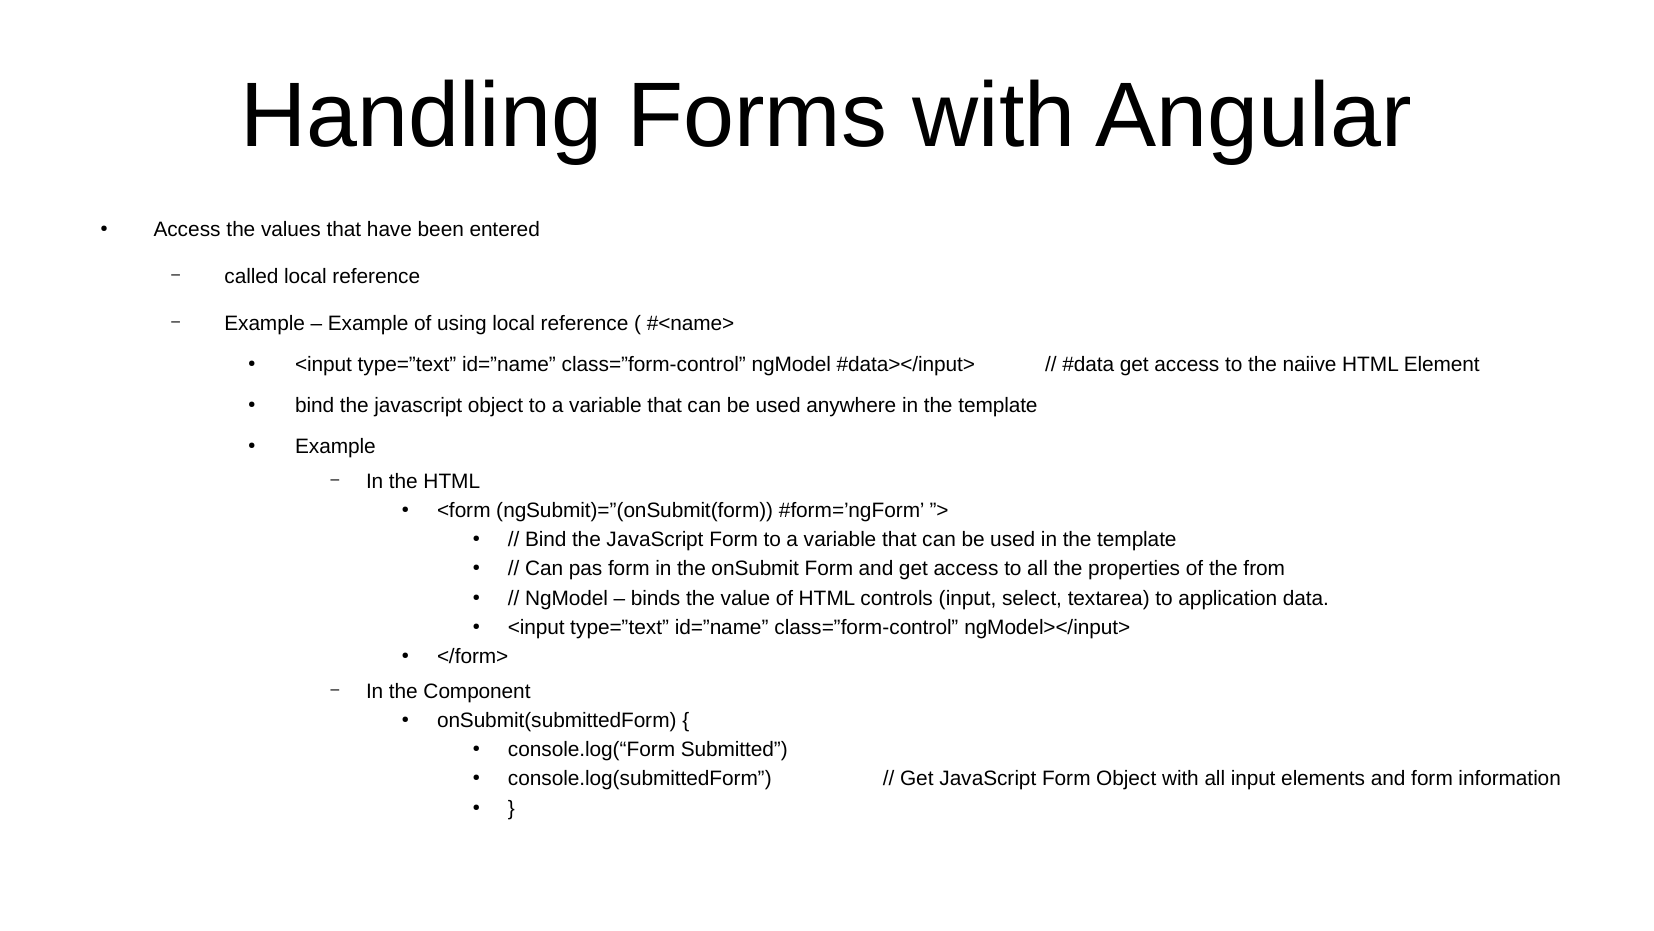

# Handling Forms with Angular
Access the values that have been entered
called local reference
Example – Example of using local reference ( #<name>
<input type=”text” id=”name” class=”form-control” ngModel #data></input>	// #data get access to the naiive HTML Element
bind the javascript object to a variable that can be used anywhere in the template
Example
In the HTML
<form (ngSubmit)=”(onSubmit(form)) #form=’ngForm’ ”>
// Bind the JavaScript Form to a variable that can be used in the template
// Can pas form in the onSubmit Form and get access to all the properties of the from
// NgModel – binds the value of HTML controls (input, select, textarea) to application data.
<input type=”text” id=”name” class=”form-control” ngModel></input>
</form>
In the Component
onSubmit(submittedForm) {
console.log(“Form Submitted”)
console.log(submittedForm”) 		// Get JavaScript Form Object with all input elements and form information
}